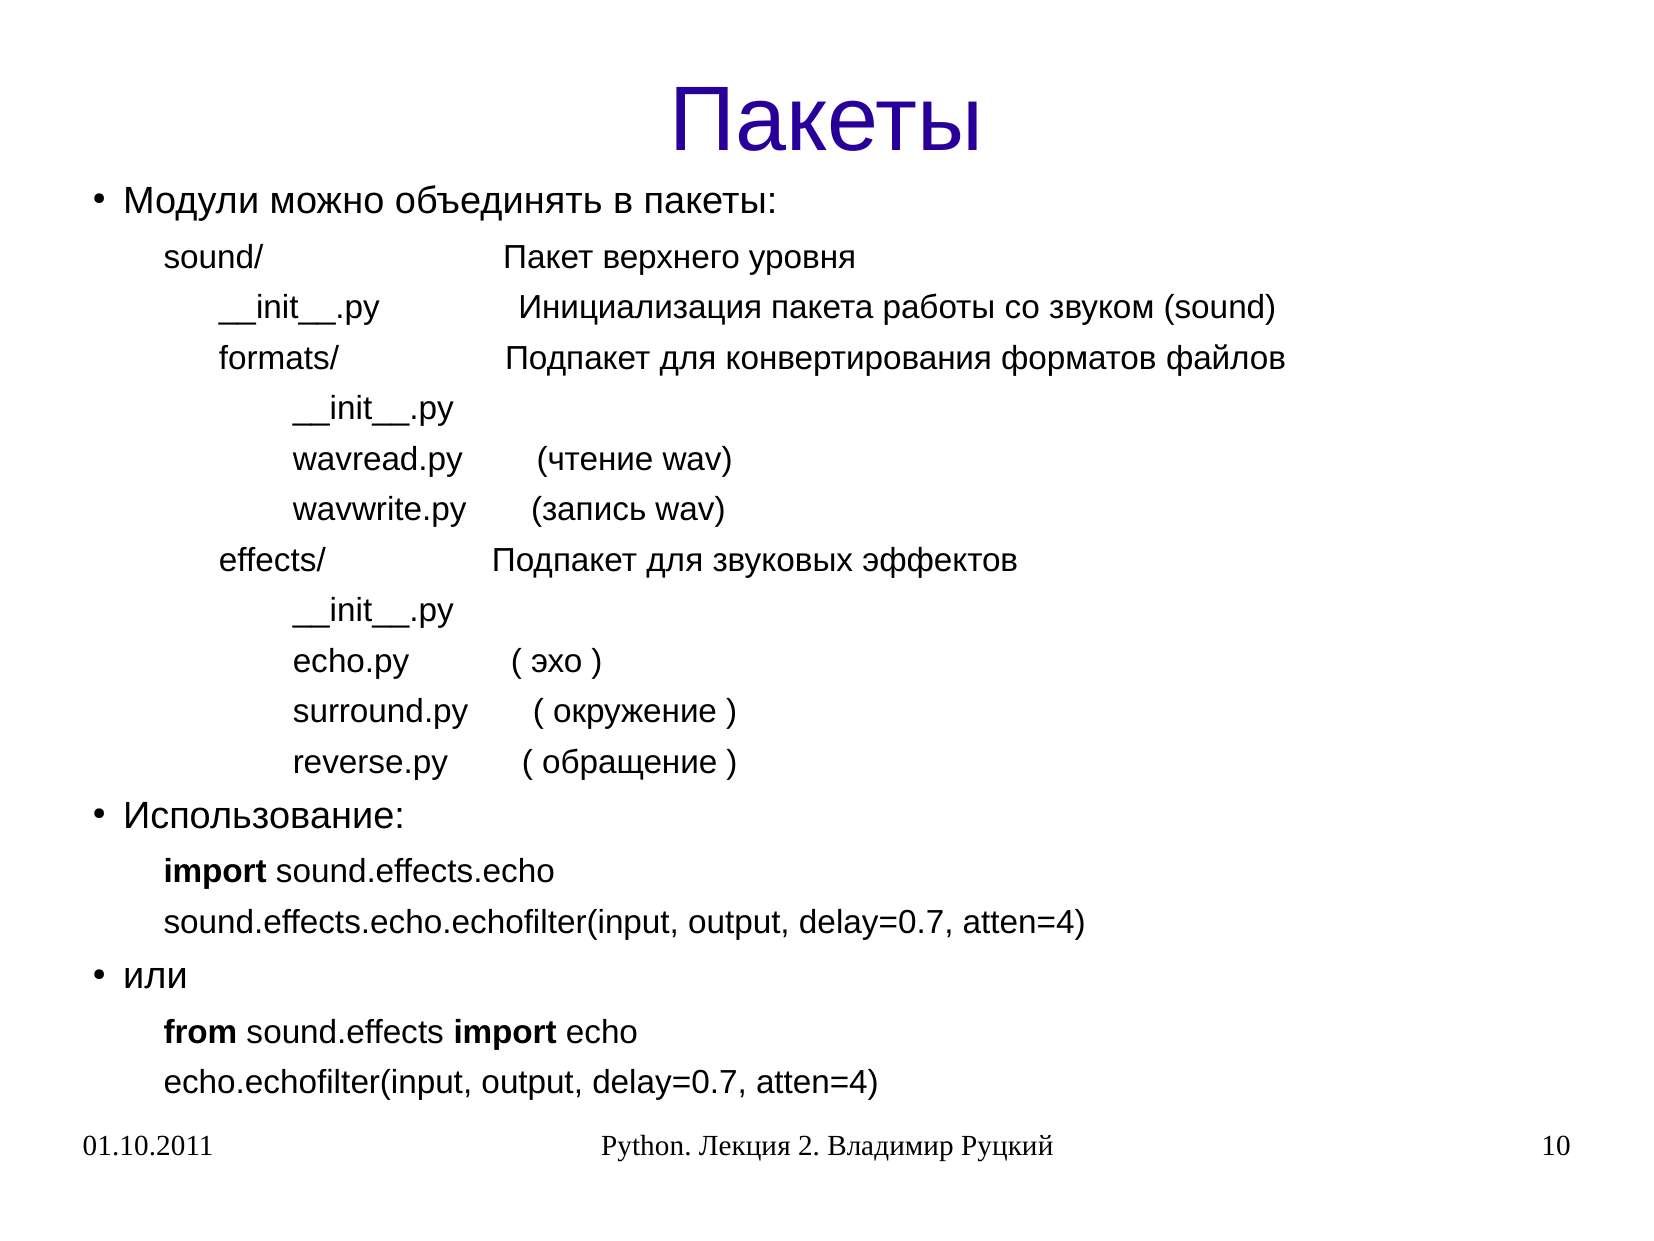

# Пакеты
Модули можно объединять в пакеты:
sound/ Пакет верхнего уровня
 __init__.py Инициализация пакета работы со звуком (sound)
 formats/ Подпакет для конвертирования форматов файлов
 __init__.py
 wavread.py (чтение wav)
 wavwrite.py (запись wav)
 effects/ Подпакет для звуковых эффектов
 __init__.py
 echo.py ( эхо )
 surround.py ( окружение )
 reverse.py ( обращение )
Использование:
import sound.effects.echo
sound.effects.echo.echofilter(input, output, delay=0.7, atten=4)
или
from sound.effects import echo
echo.echofilter(input, output, delay=0.7, atten=4)
01.10.2011
Python. Лекция 2. Владимир Руцкий
10